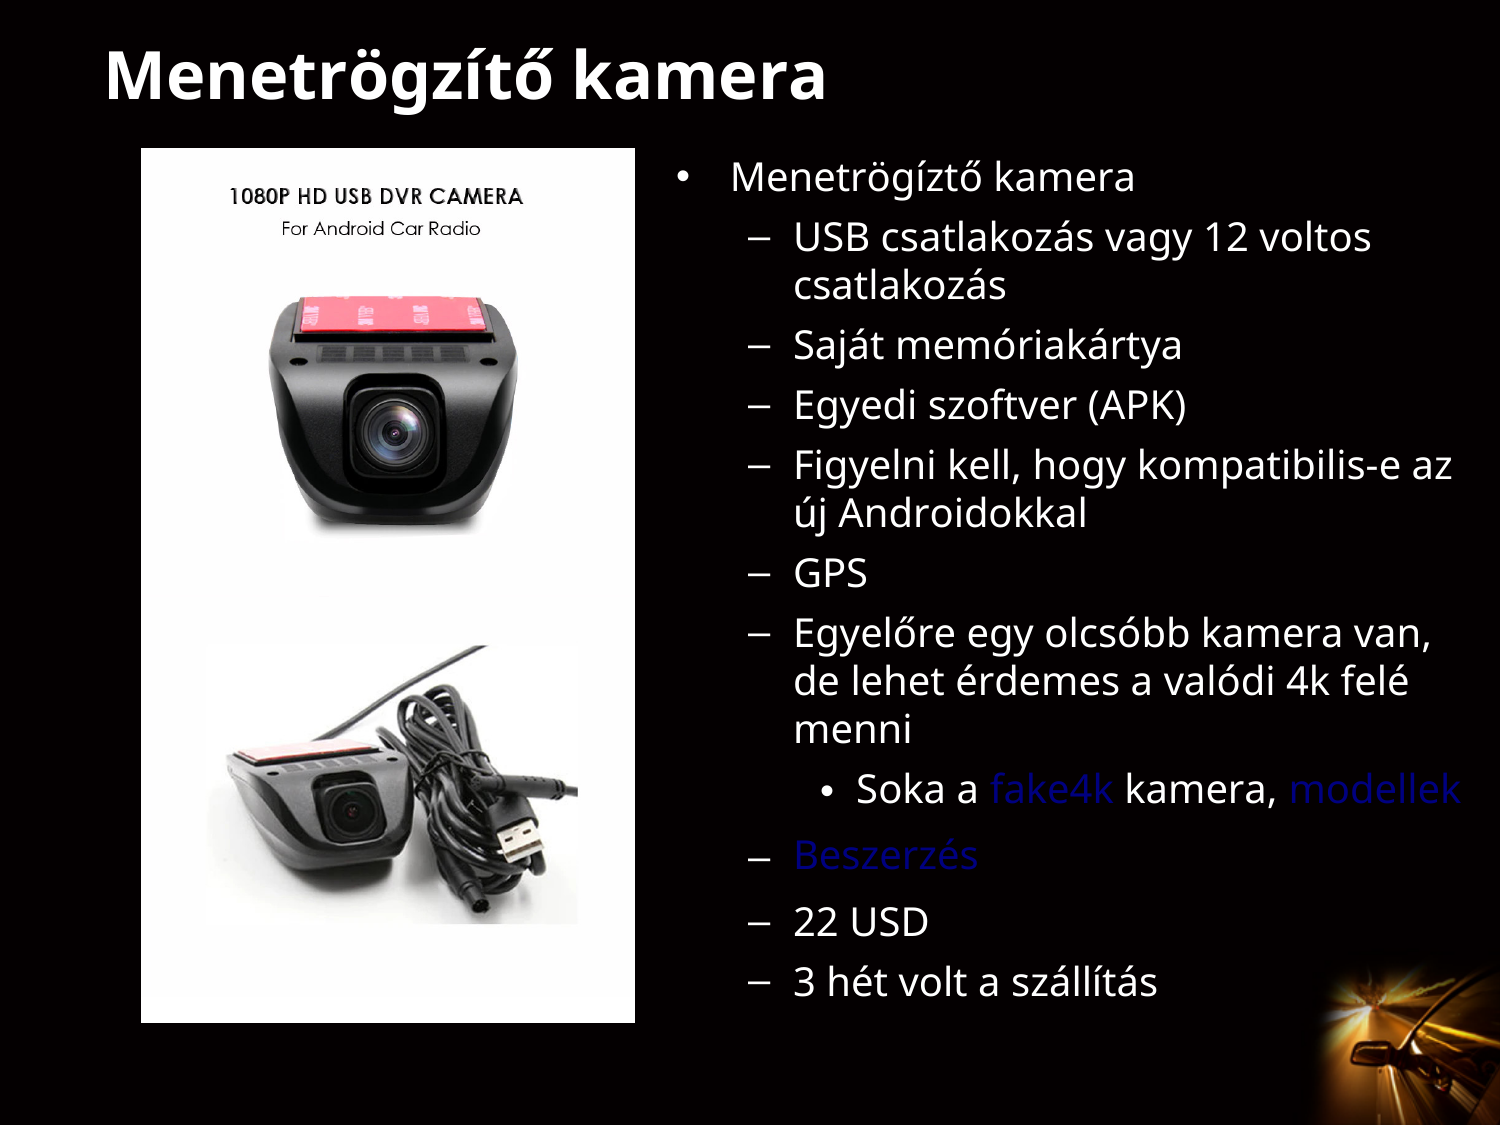

# Menetrögzítő kamera
Menetrögíztő kamera
USB csatlakozás vagy 12 voltos csatlakozás
Saját memóriakártya
Egyedi szoftver (APK)
Figyelni kell, hogy kompatibilis-e az új Androidokkal
GPS
Egyelőre egy olcsóbb kamera van, de lehet érdemes a valódi 4k felé menni
Soka a fake4k kamera, modellek
Beszerzés
22 USD
3 hét volt a szállítás